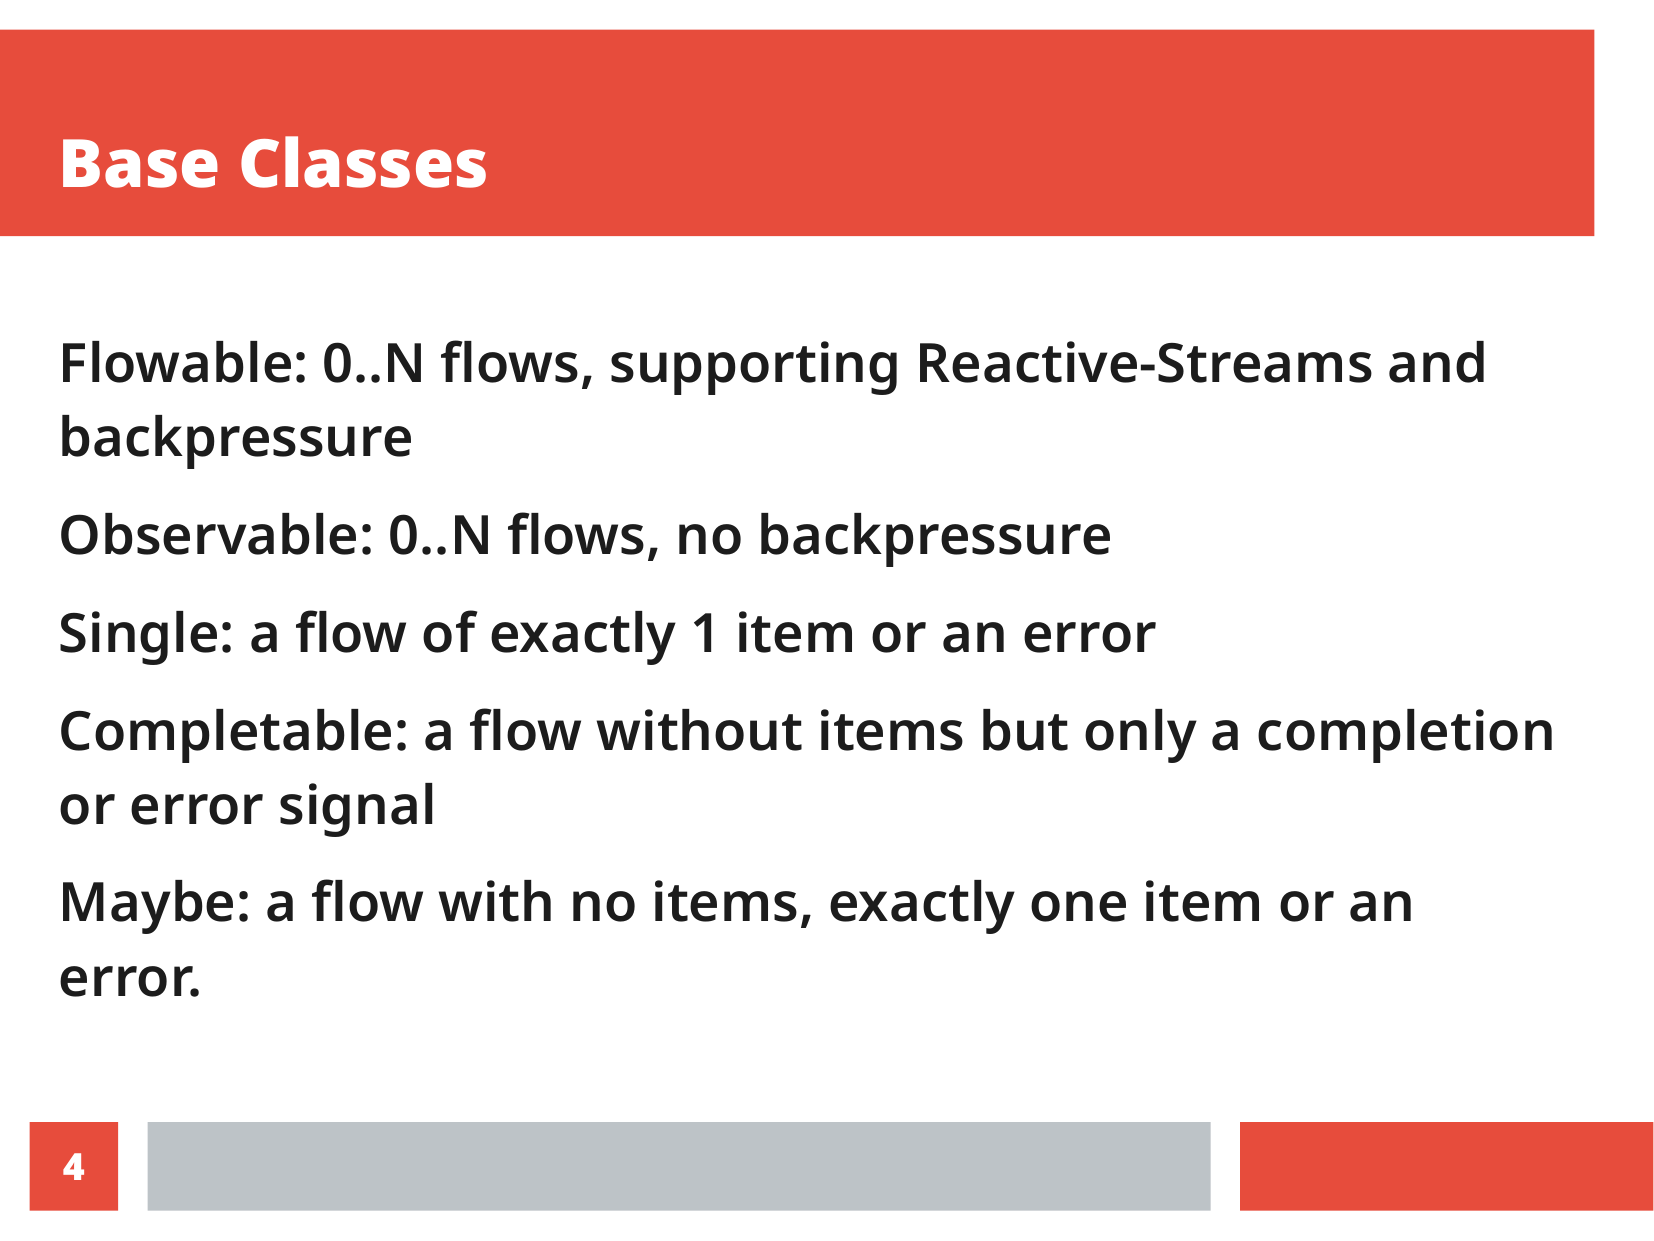

# Base Classes
Flowable: 0..N flows, supporting Reactive-Streams and backpressure
Observable: 0..N flows, no backpressure
Single: a flow of exactly 1 item or an error
Completable: a flow without items but only a completion or error signal
Maybe: a flow with no items, exactly one item or an error.
4